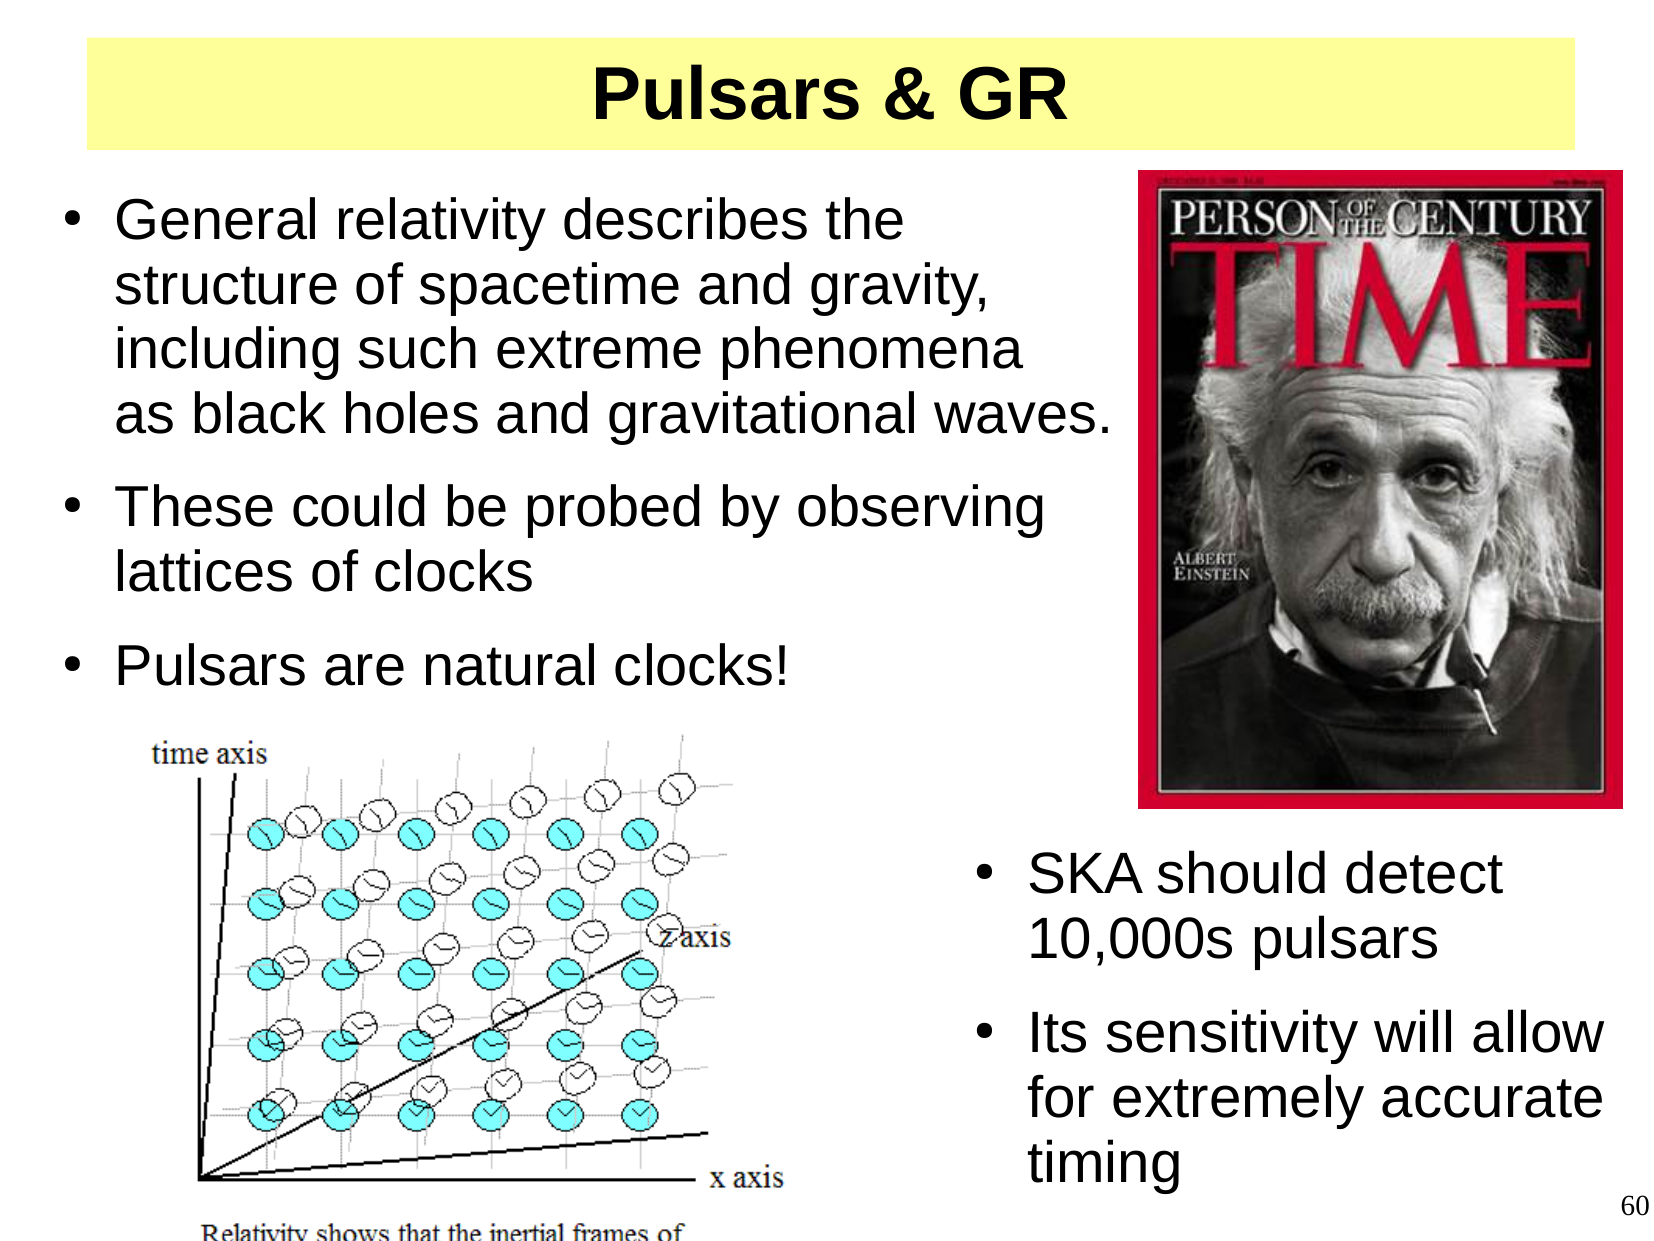

# Pulsars & GR
General relativity describes the structure of spacetime and gravity, including such extreme phenomena
as black holes and gravitational waves.
These could be probed by observing
lattices of clocks
Pulsars are natural clocks!
SKA should detect 10,000s pulsars
Its sensitivity will allow for extremely accurate timing
60